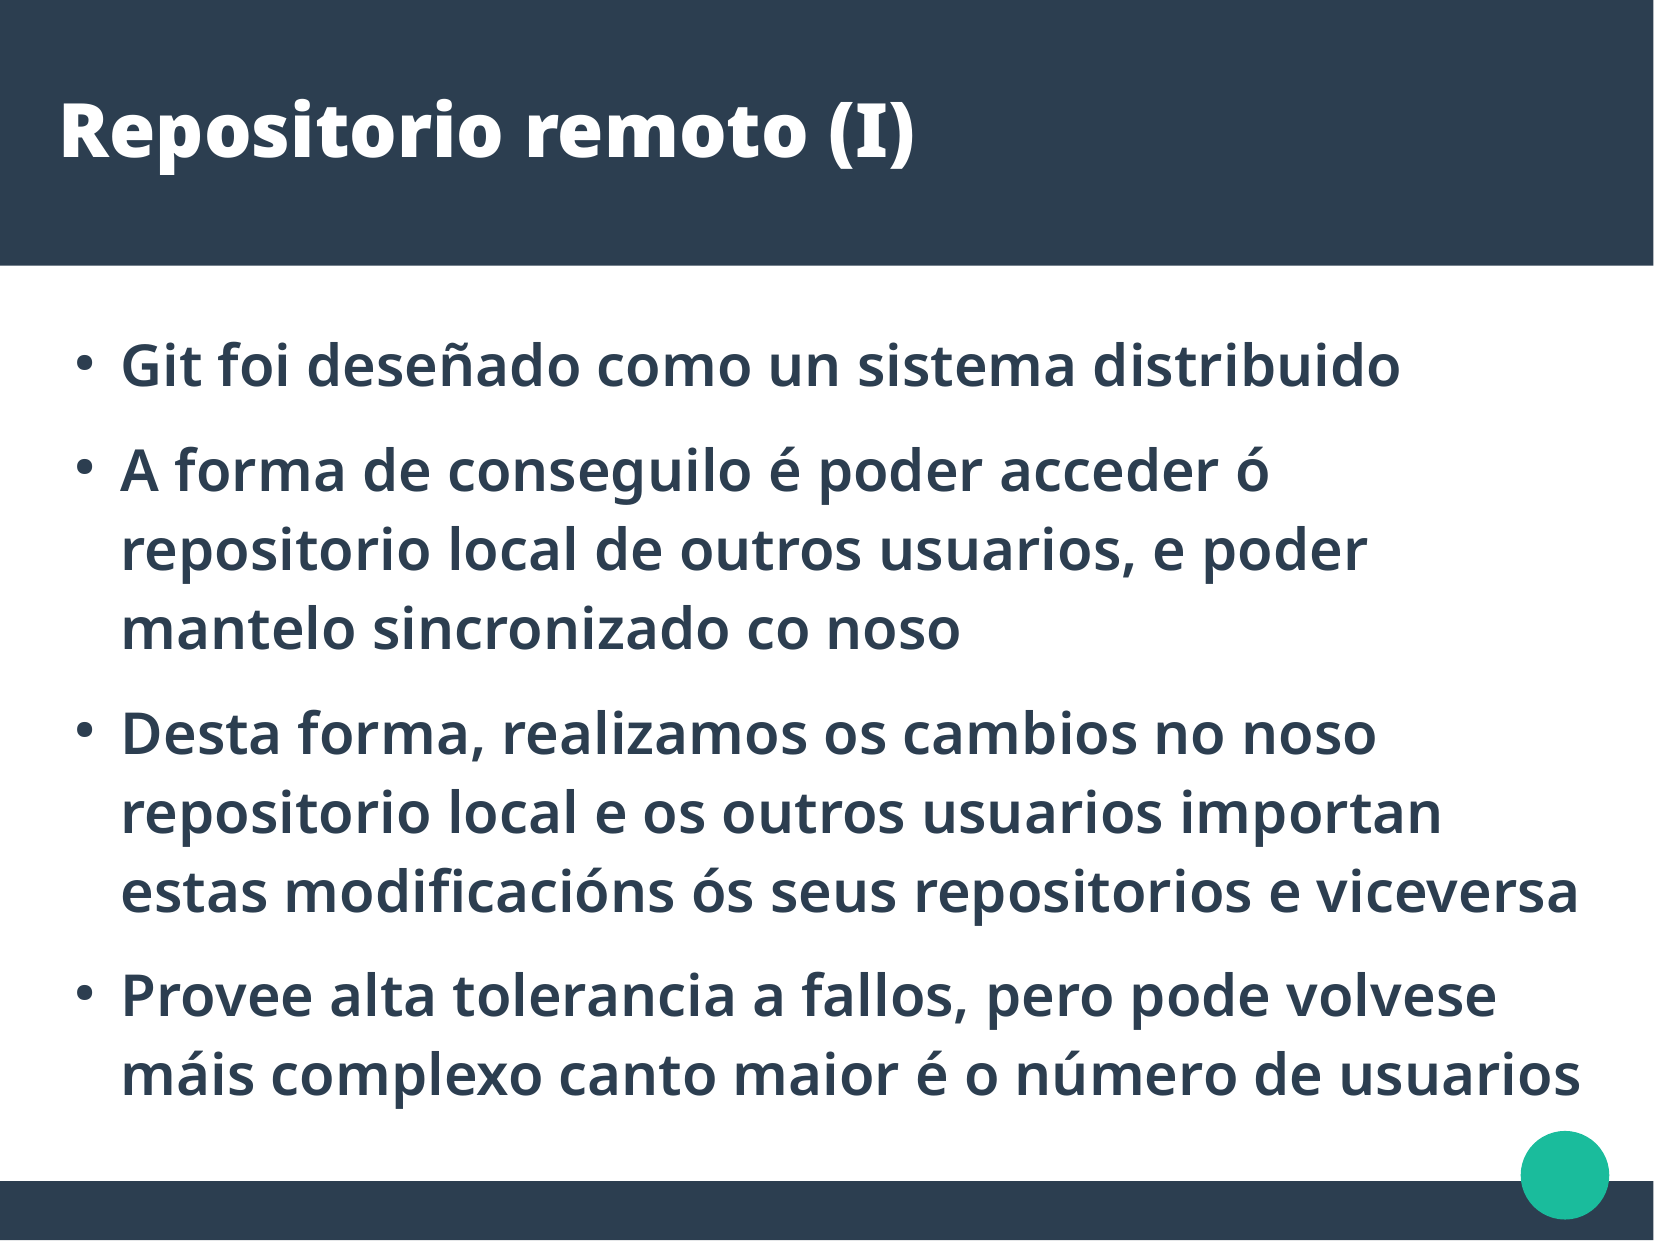

# Repositorio remoto (I)
Git foi deseñado como un sistema distribuido
A forma de conseguilo é poder acceder ó repositorio local de outros usuarios, e poder mantelo sincronizado co noso
Desta forma, realizamos os cambios no noso repositorio local e os outros usuarios importan estas modificacións ós seus repositorios e viceversa
Provee alta tolerancia a fallos, pero pode volvese máis complexo canto maior é o número de usuarios